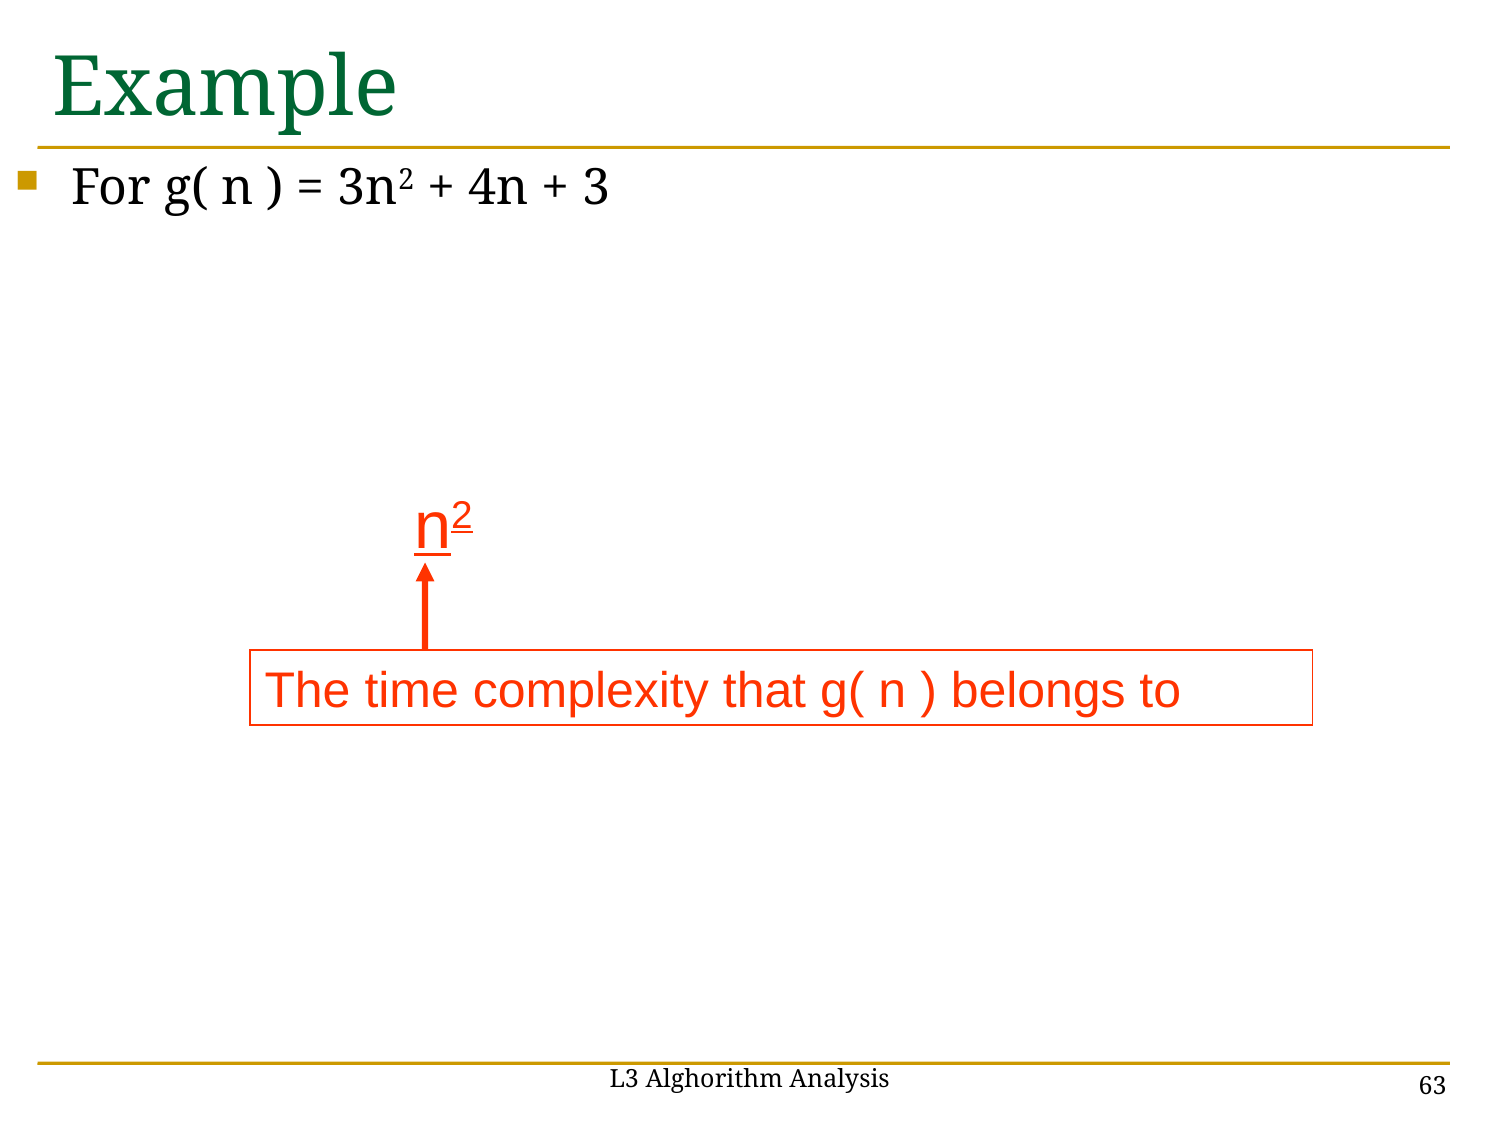

# Example
For g( n ) = 3n2 + 4n + 3
3n2
The time complexity that g( n ) belongs to
L3 Alghorithm Analysis